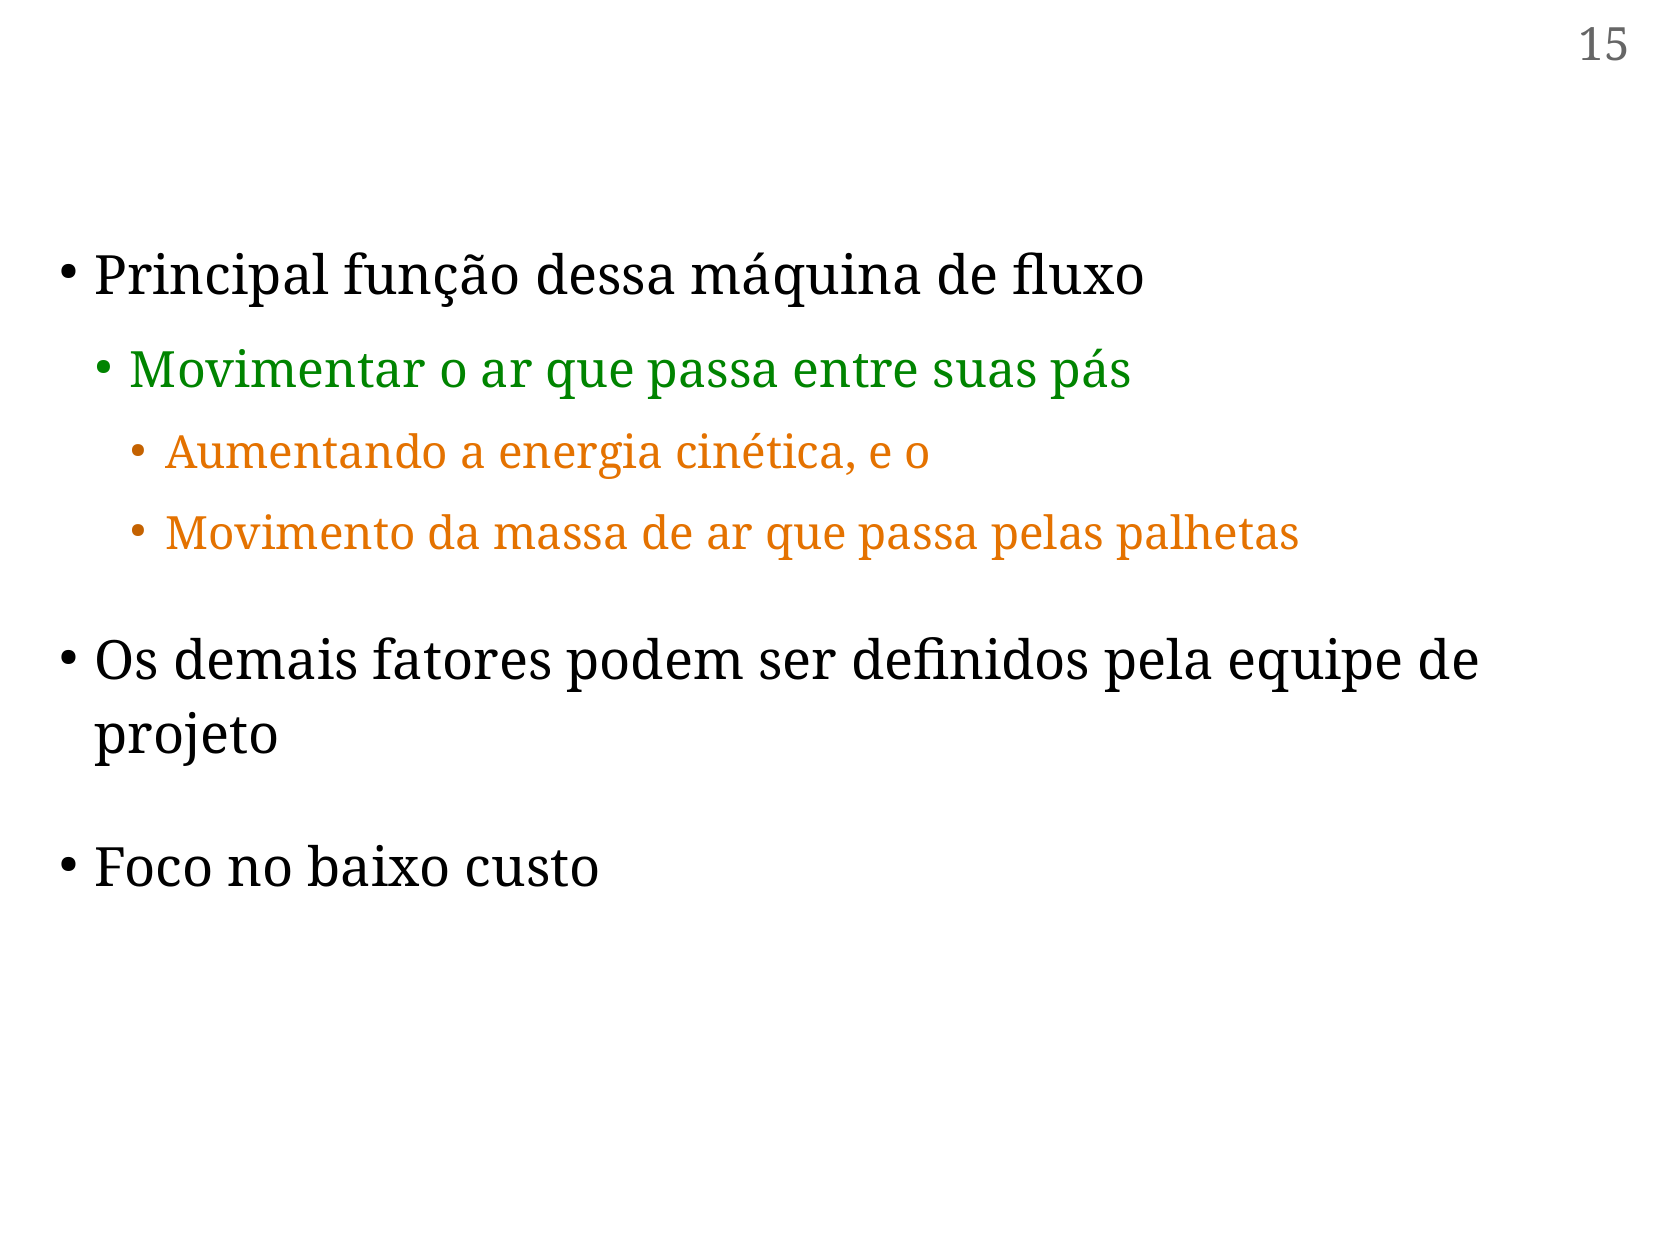

15
#
Principal função dessa máquina de fluxo
Movimentar o ar que passa entre suas pás
Aumentando a energia cinética, e o
Movimento da massa de ar que passa pelas palhetas
Os demais fatores podem ser definidos pela equipe de projeto
Foco no baixo custo